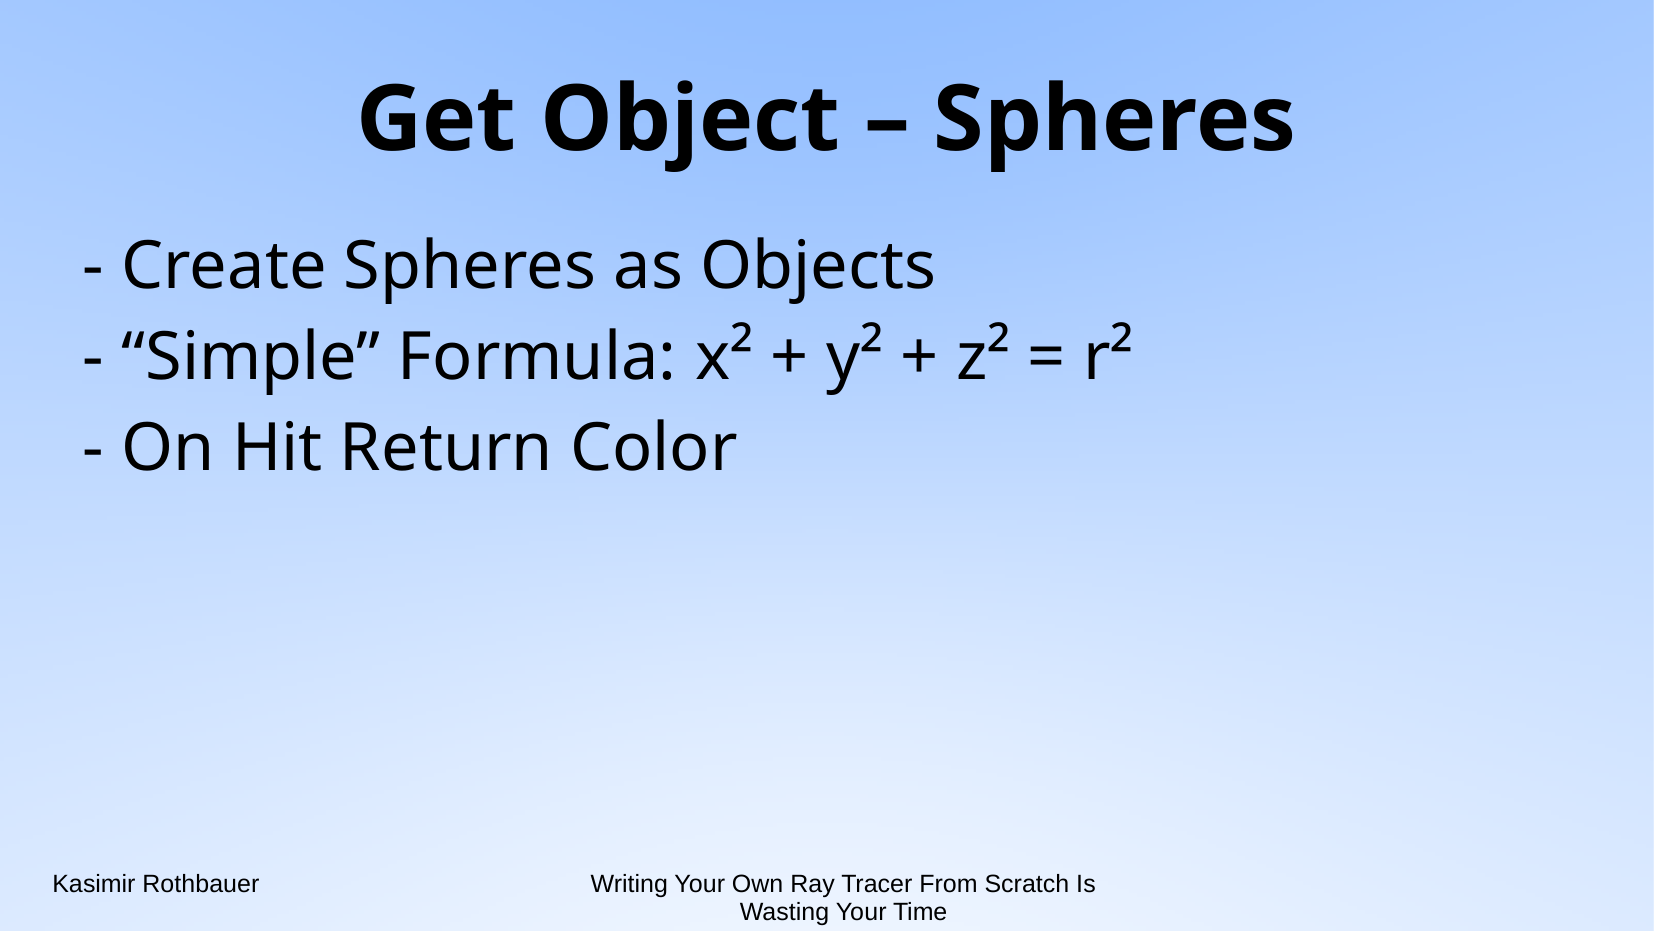

Get Object – Spheres
# - Create Spheres as Objects
- “Simple” Formula: x² + y² + z² = r²
- On Hit Return Color
Writing Your Own Ray Tracer From Scratch Is Wasting Your Time
Kasimir Rothbauer